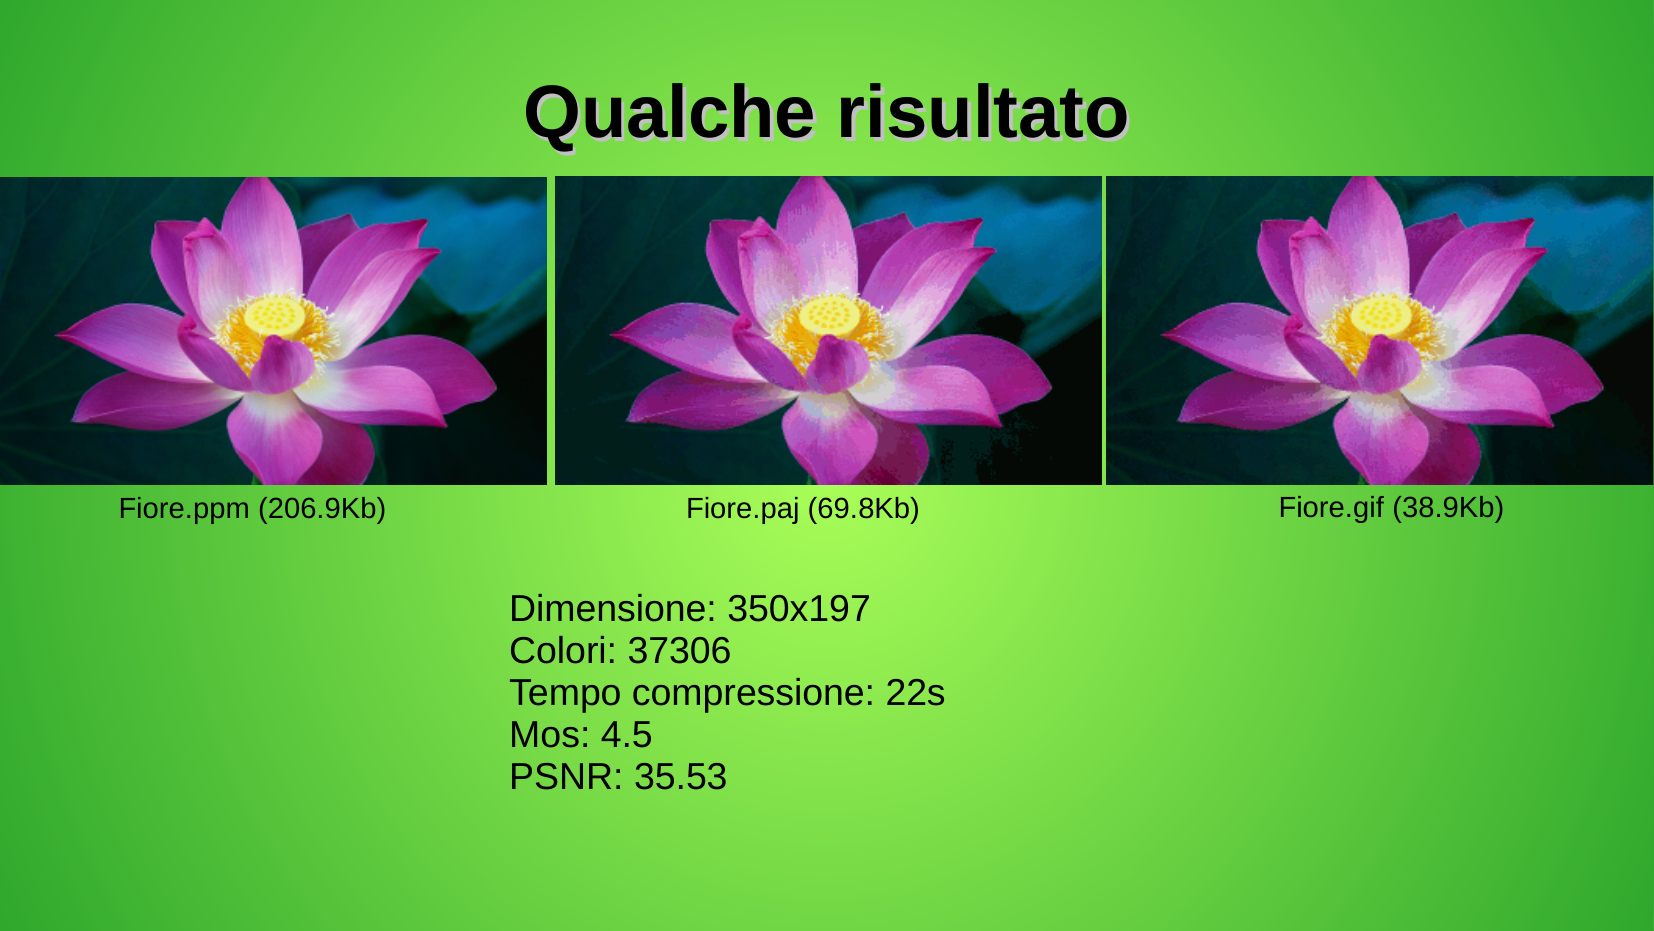

# Qualche risultato
Fiore.gif (38.9Kb)
Fiore.paj (69.8Kb)
Fiore.ppm (206.9Kb)
Dimensione: 350x197
Colori: 37306
Tempo compressione: 22s
Mos: 4.5
PSNR: 35.53